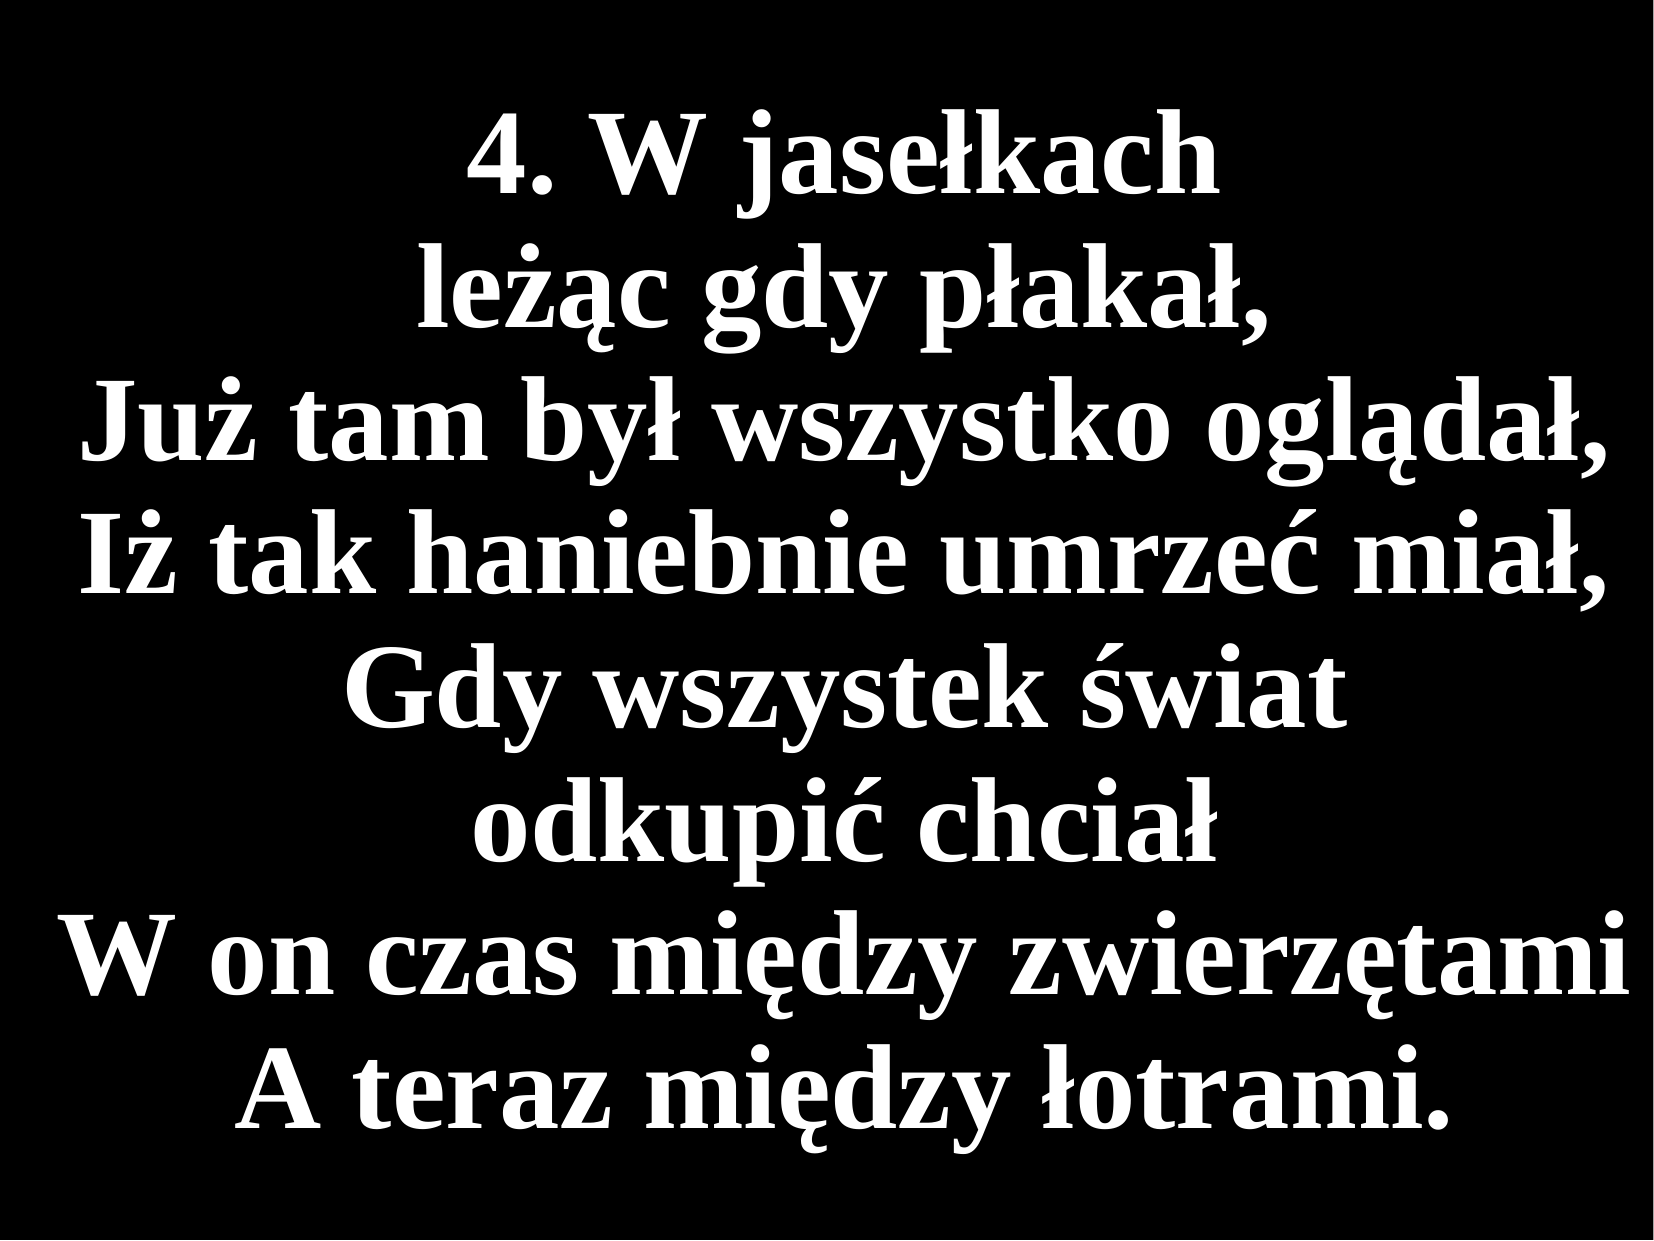

# 4. W jasełkach
leżąc gdy płakał,
Już tam był wszystko oglądał,
Iż tak haniebnie umrzeć miał,
Gdy wszystek świat
odkupić chciał
W on czas między zwierzętami
A teraz między łotrami.